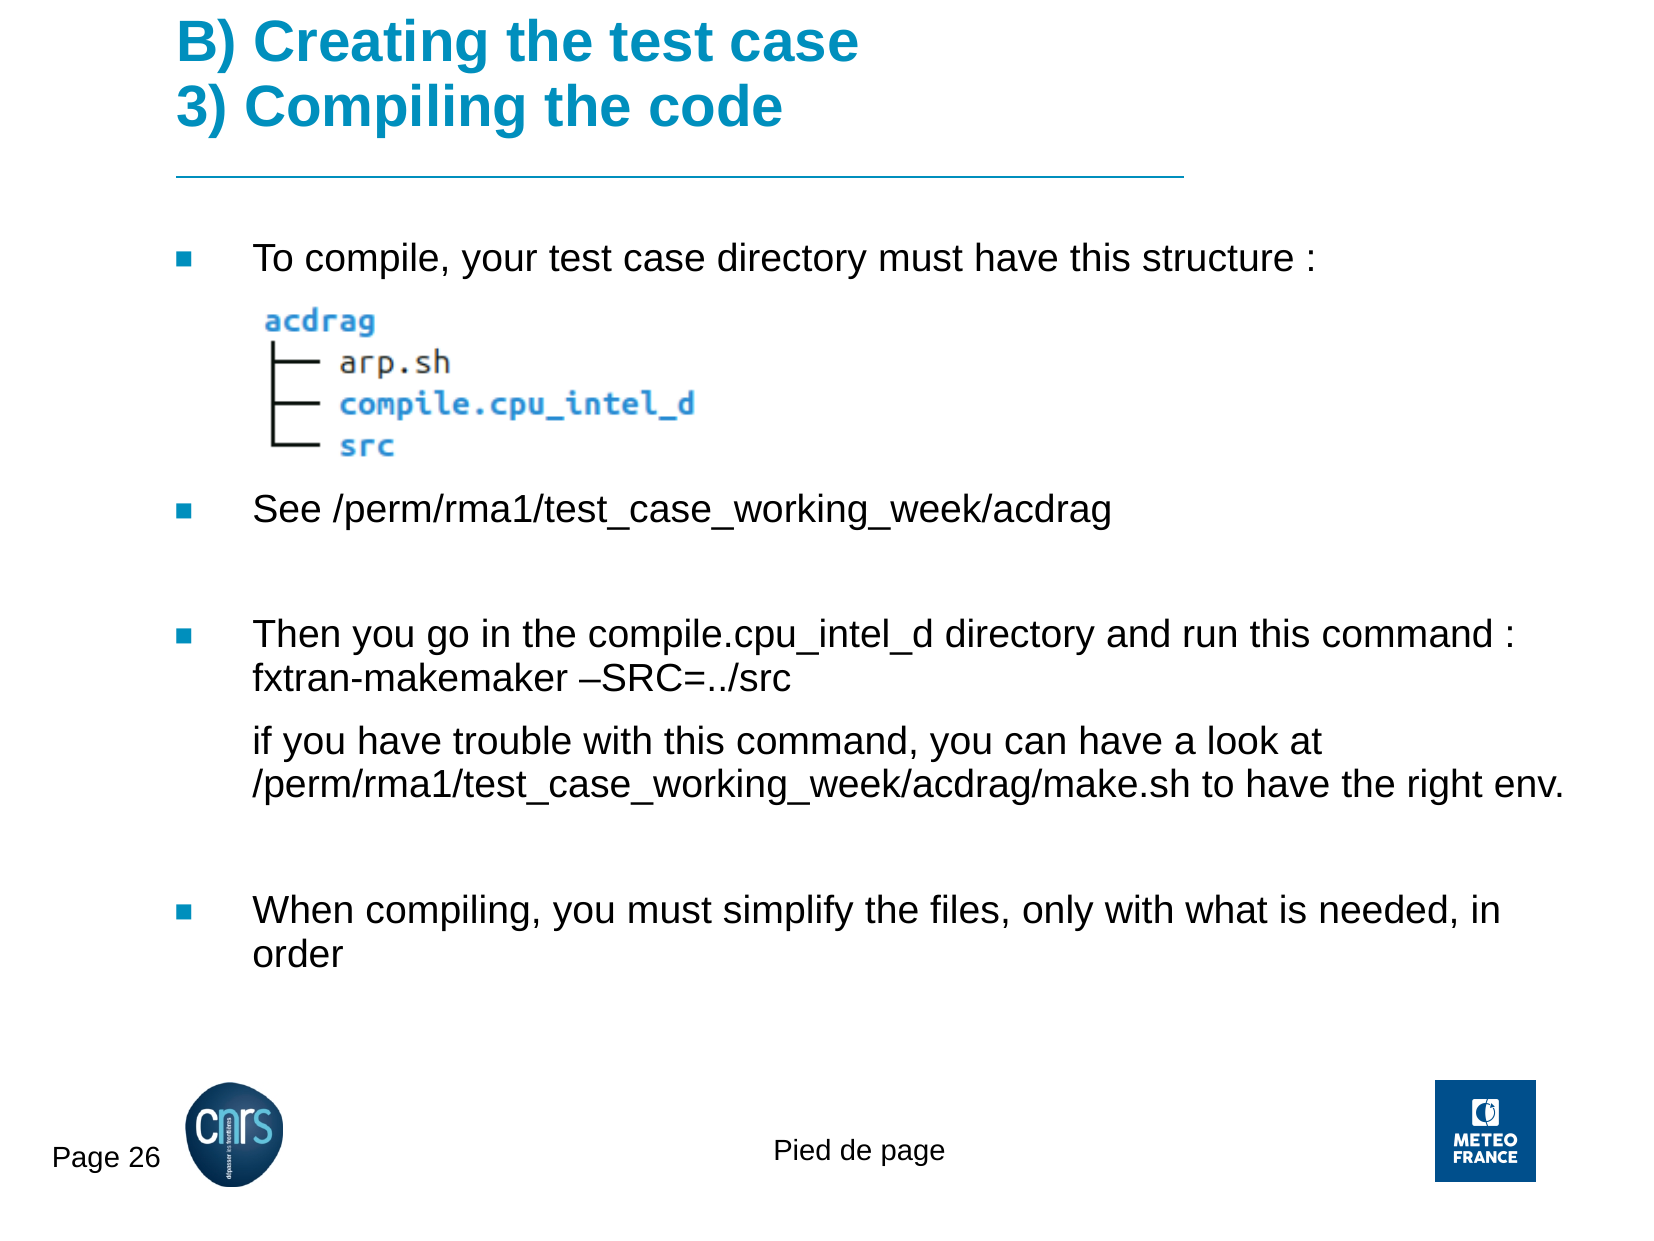

# B) Creating the test case 3) Compiling the code
To compile, your test case directory must have this structure :
See /perm/rma1/test_case_working_week/acdrag
Then you go in the compile.cpu_intel_d directory and run this command : fxtran-makemaker –SRC=../src
if you have trouble with this command, you can have a look at /perm/rma1/test_case_working_week/acdrag/make.sh to have the right env.
When compiling, you must simplify the files, only with what is needed, in order
Pied de page
26